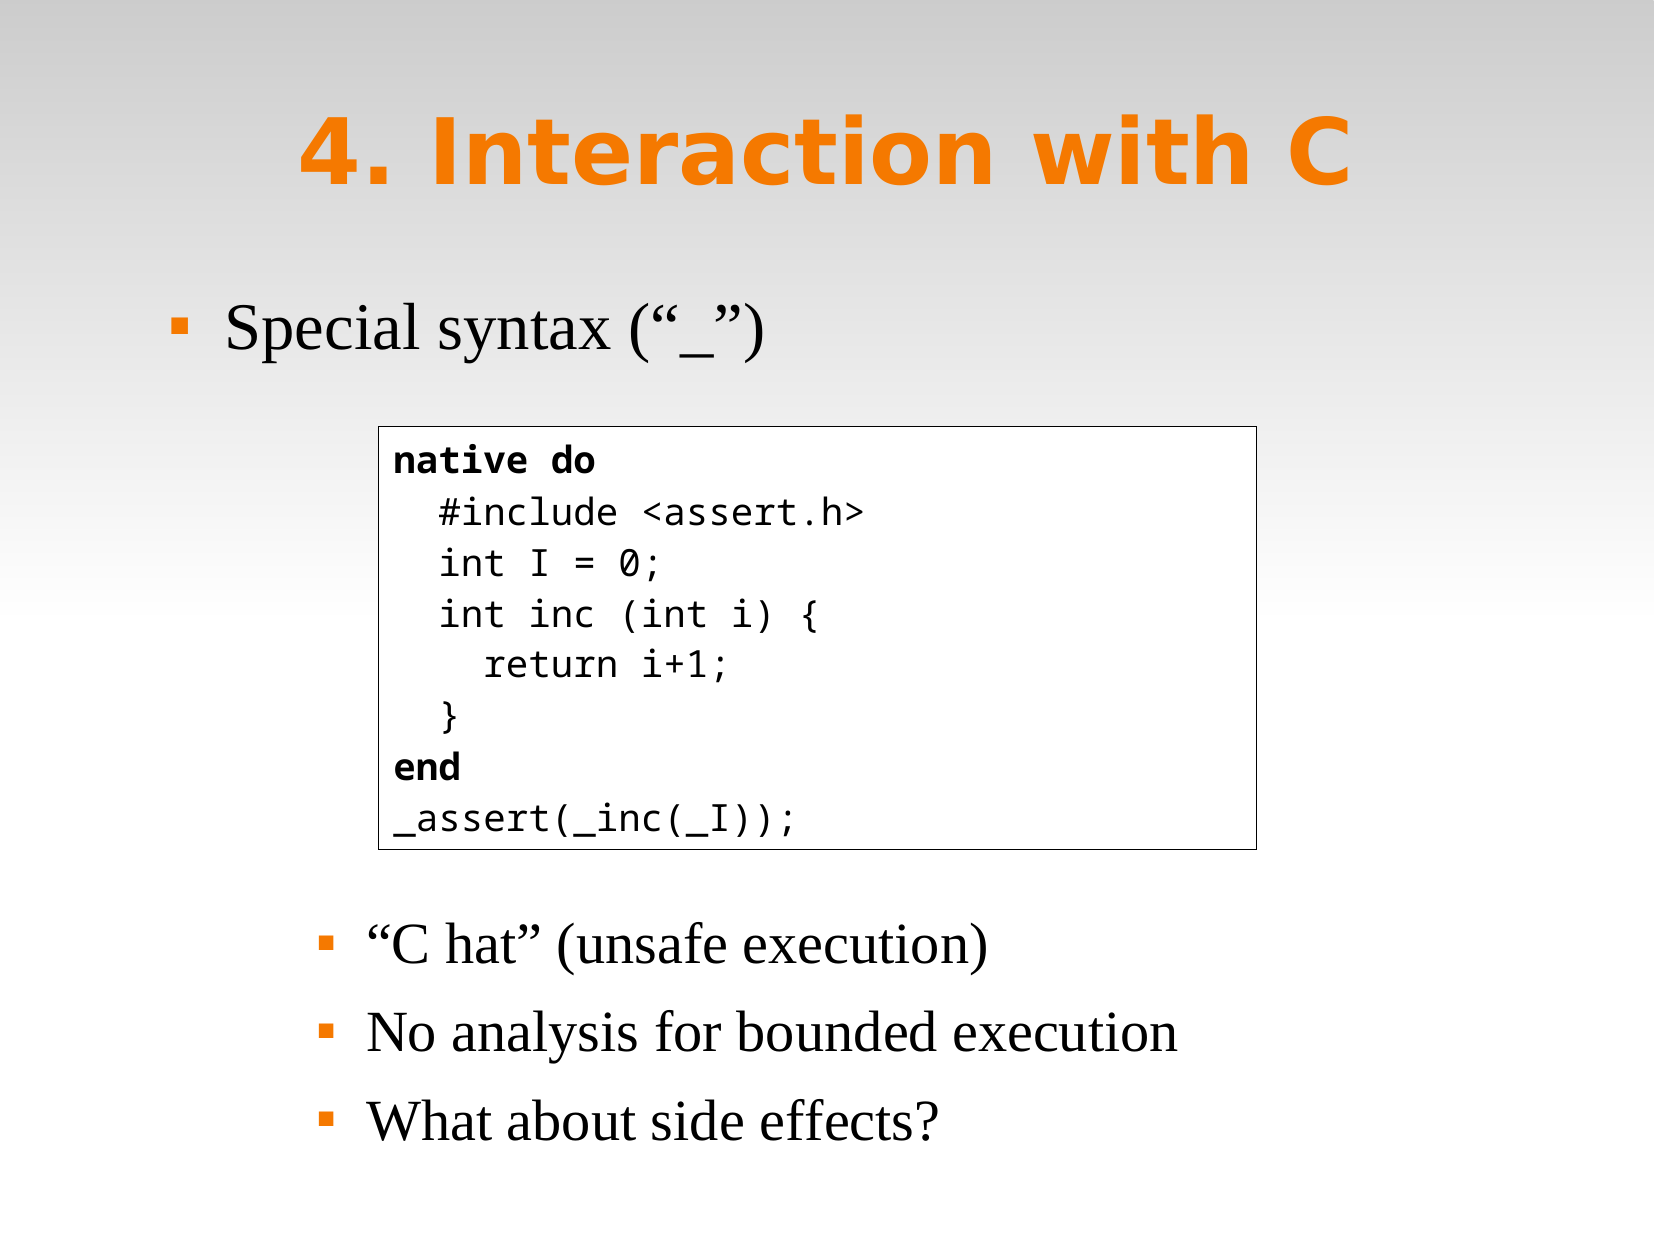

# 4. Interaction with C
Special syntax (“_”)
“C hat” (unsafe execution)
No analysis for bounded execution
What about side effects?
native do
 #include <assert.h>
 int I = 0;
 int inc (int i) {
 return i+1;
 }
end
_assert(_inc(_I));